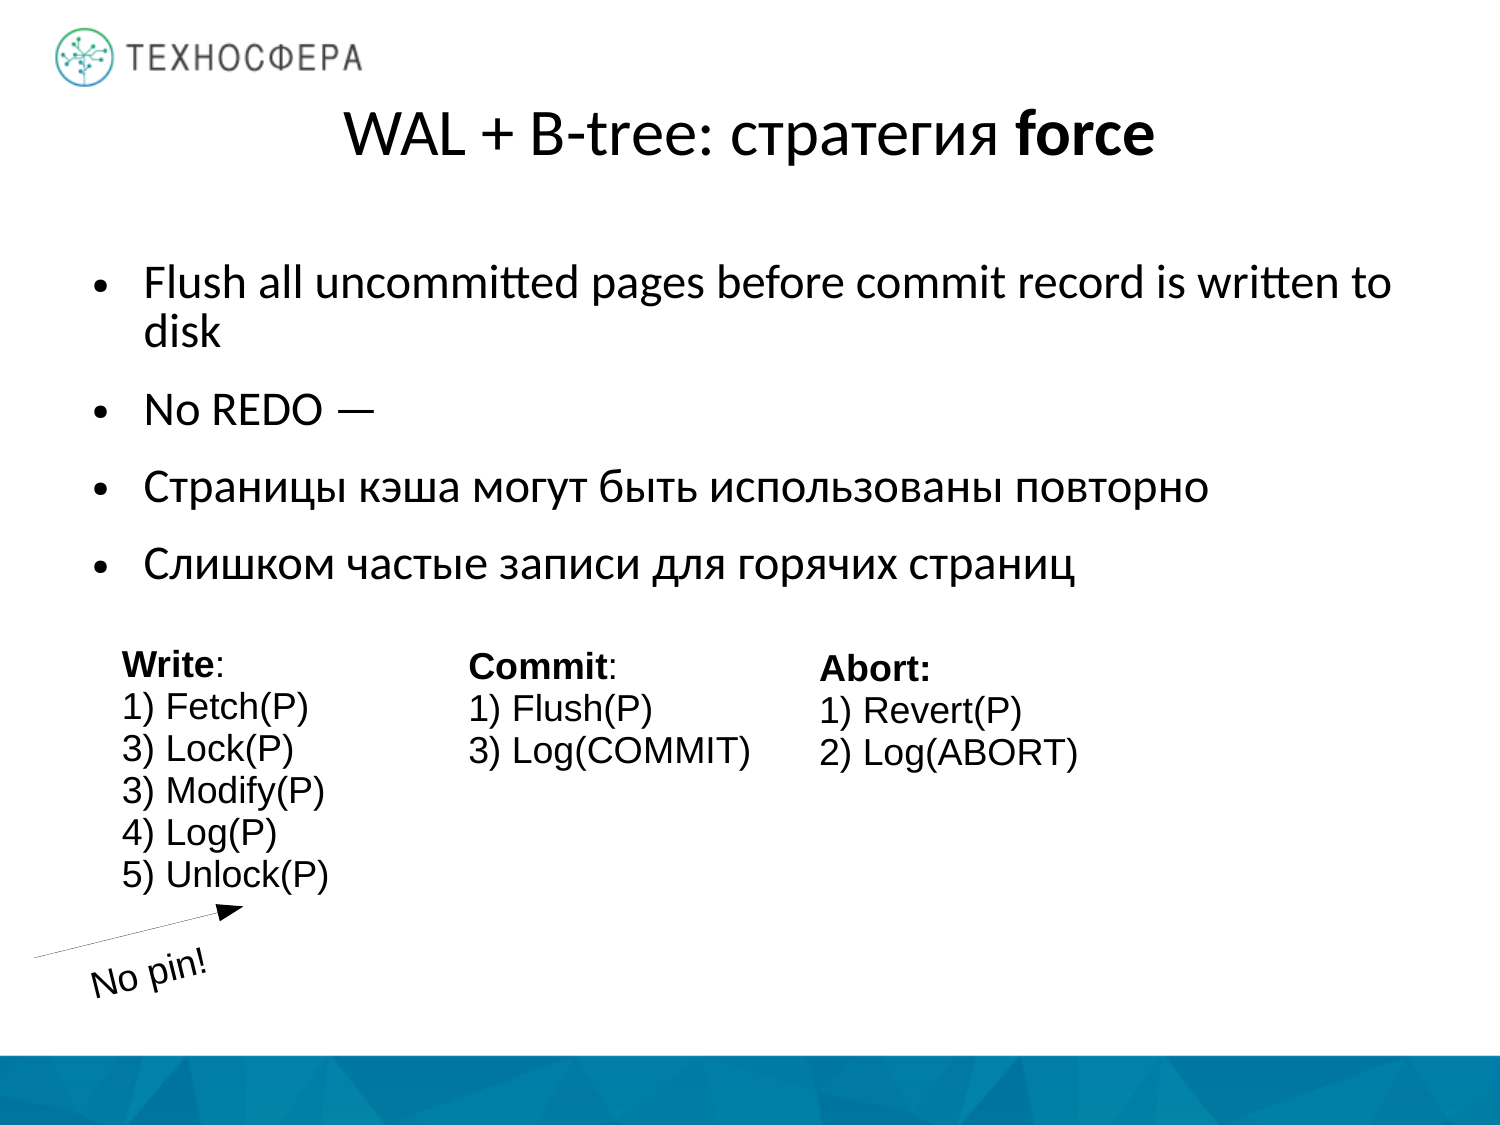

# WAL + B-tree: стратегия force
Flush all uncommitted pages before commit record is written to disk
No REDO —
Страницы кэша могут быть использованы повторно
Слишком частые записи для горячих страниц
Write:
1) Fetch(P)
3) Lock(P)
3) Modify(P)
4) Log(P)
5) Unlock(P)
Commit:
1) Flush(P)
3) Log(COMMIT)
Abort:
1) Revert(P)
2) Log(ABORT)
No pin!